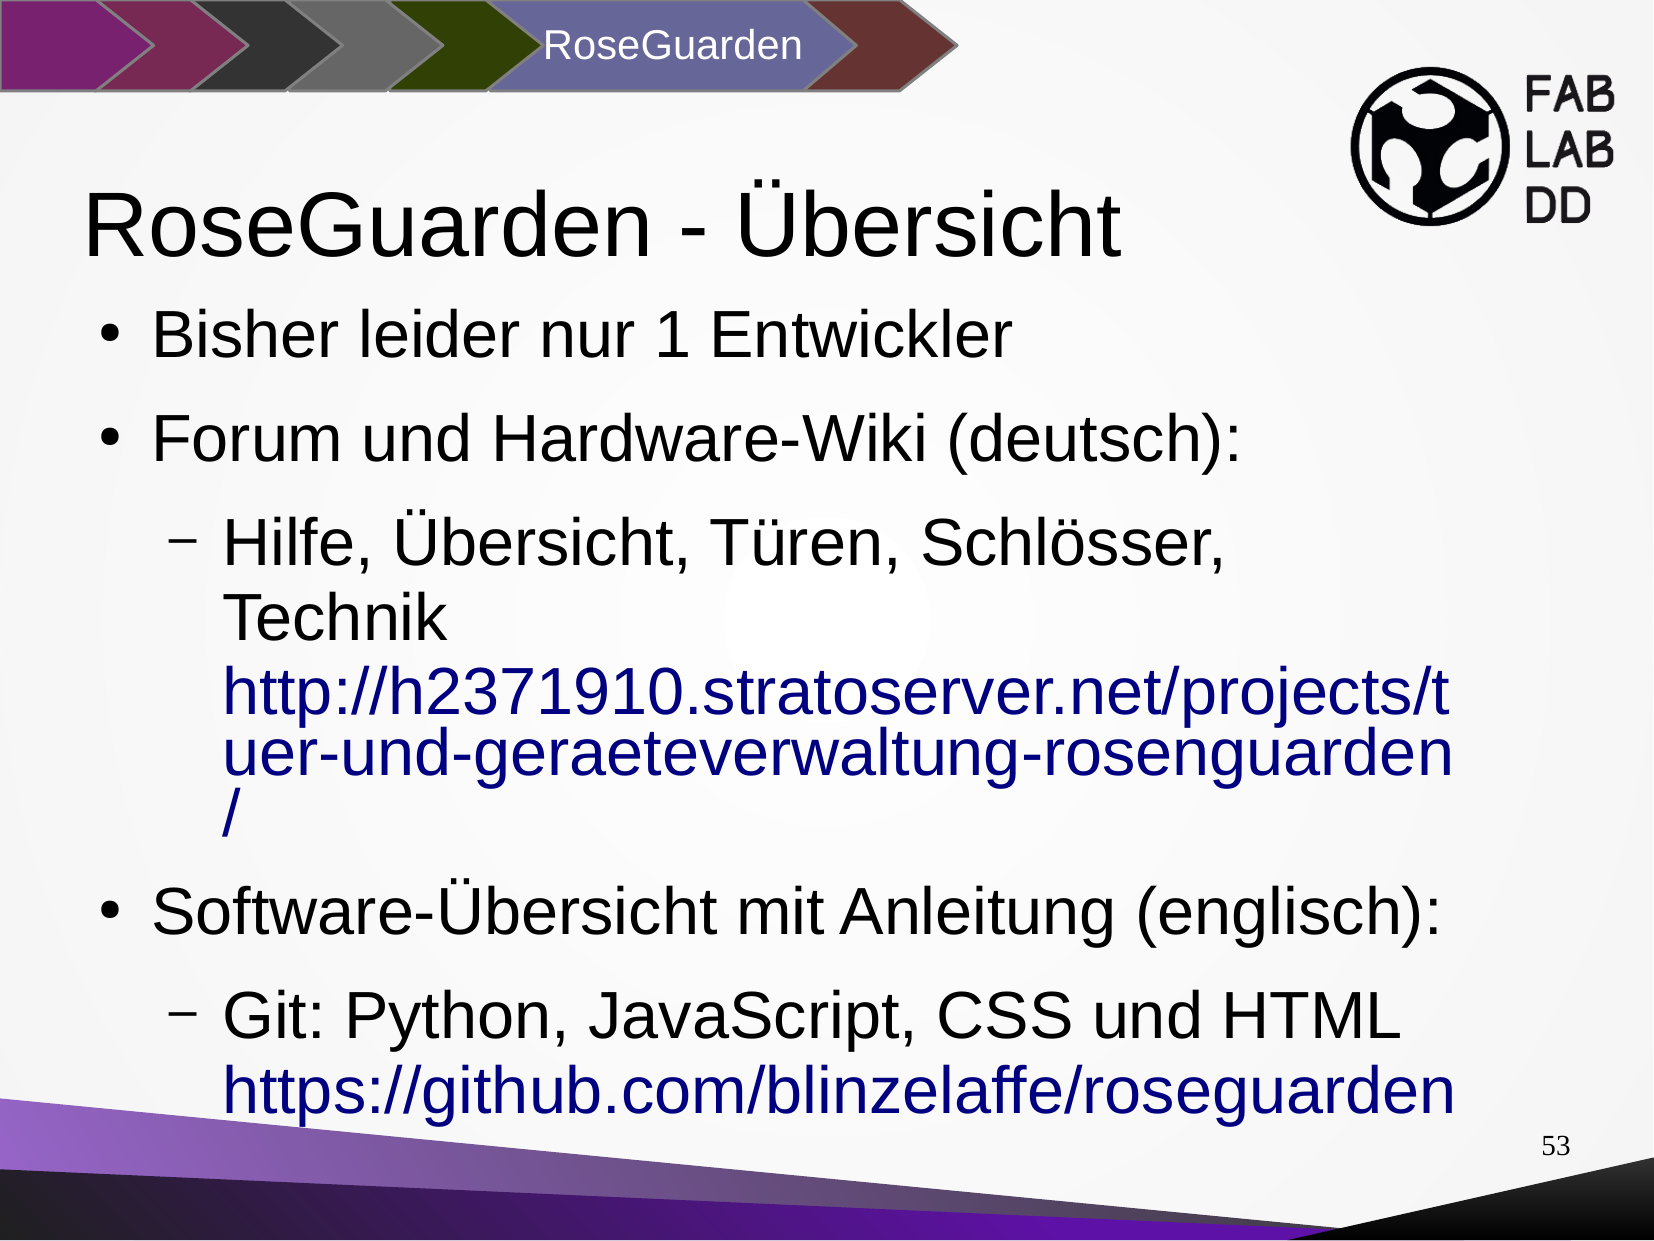

RoseGuarden
# RoseGuarden - Übersicht
Bisher leider nur 1 Entwickler
Forum und Hardware-Wiki (deutsch):
Hilfe, Übersicht, Türen, Schlösser, Technikhttp://h2371910.stratoserver.net/projects/tuer-und-geraeteverwaltung-rosenguarden/
Software-Übersicht mit Anleitung (englisch):
Git: Python, JavaScript, CSS und HTML
https://github.com/blinzelaffe/roseguarden